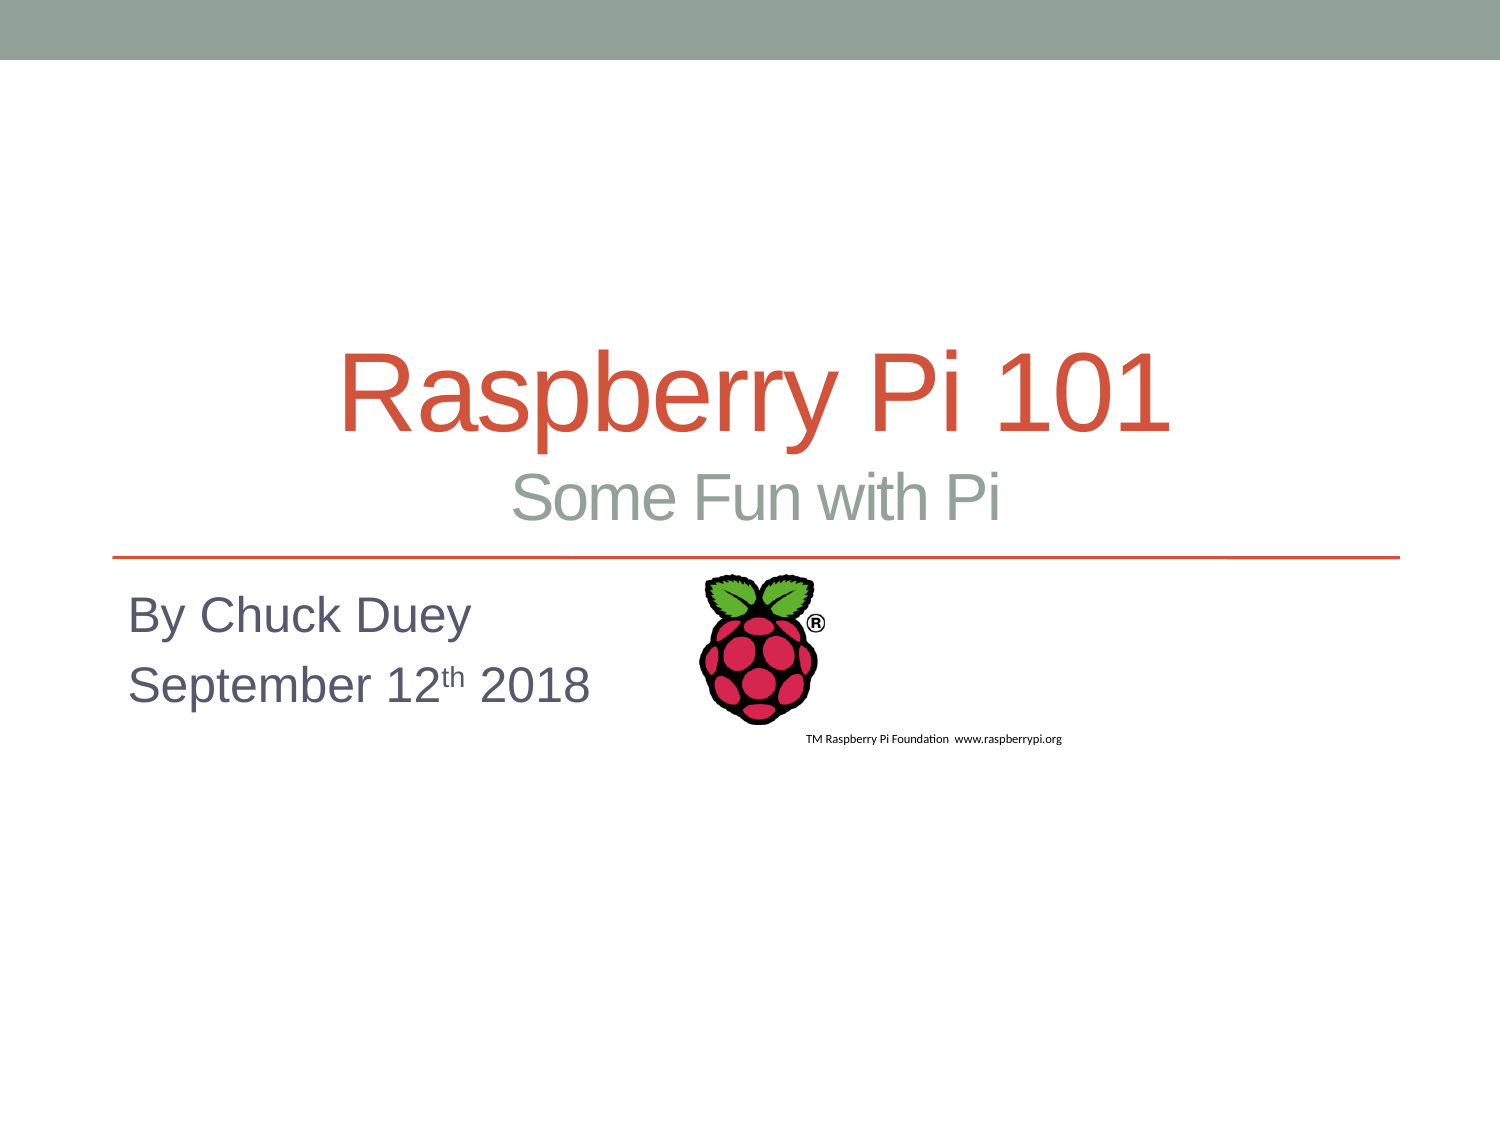

# Raspberry Pi 101 Some Fun with Pi
By Chuck Duey
September 12th 2018
TM Raspberry Pi Foundation www.raspberrypi.org